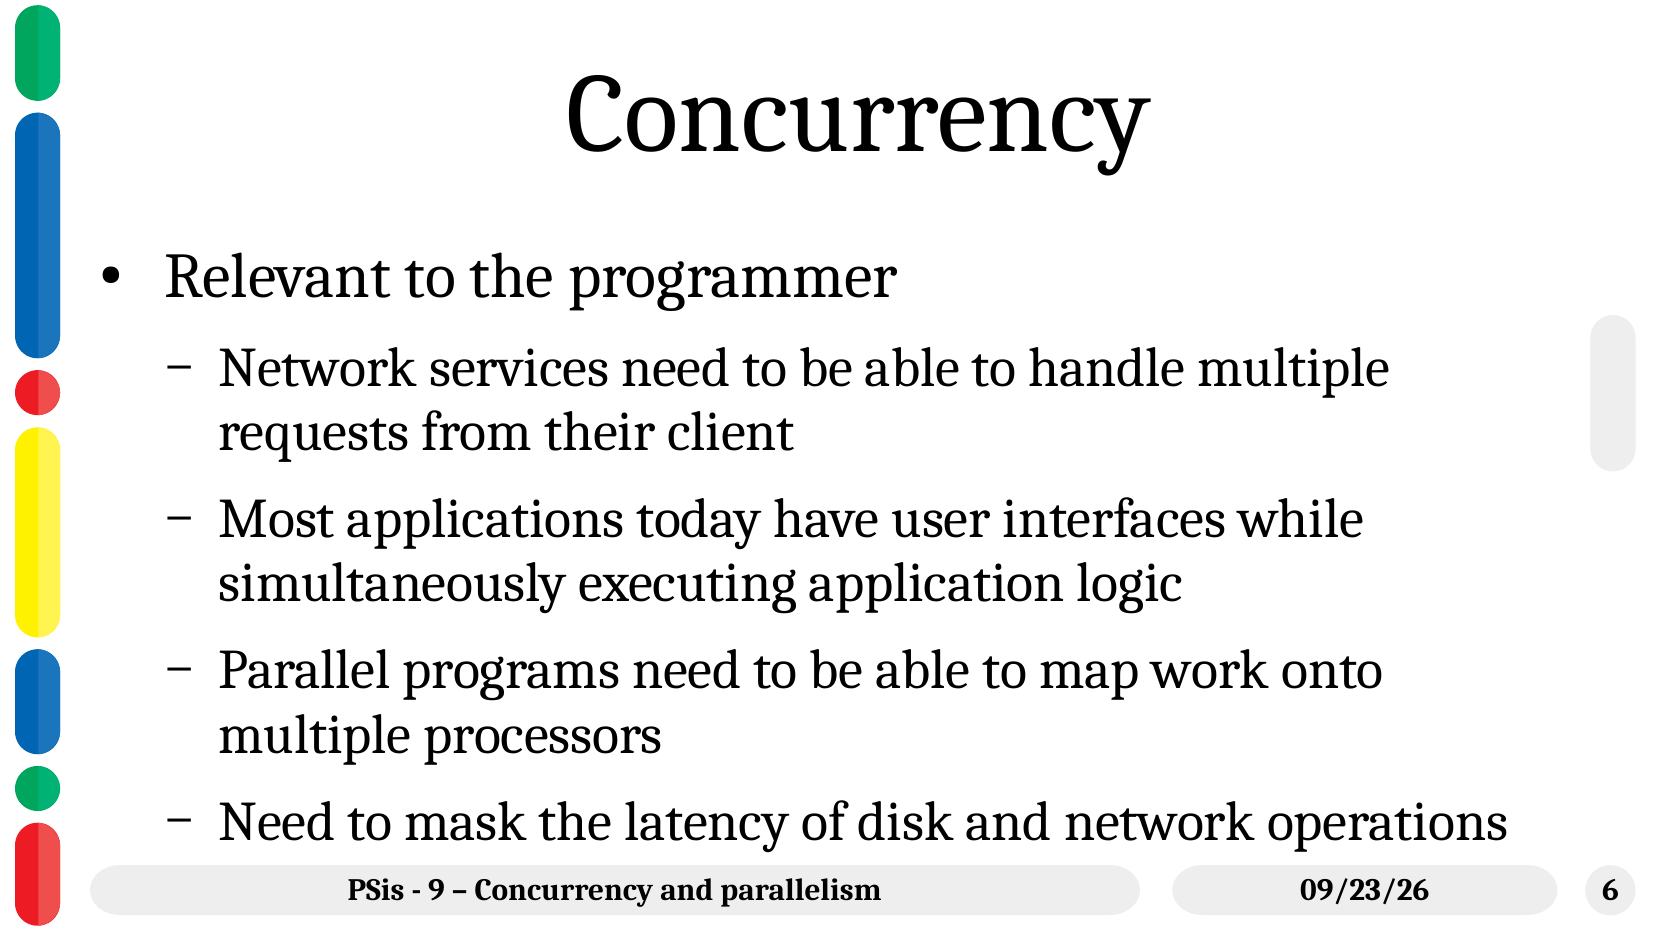

# Concurrency
 Relevant to the programmer
Network services need to be able to handle multiple requests from their client
Most applications today have user interfaces while simultaneously executing application logic
Parallel programs need to be able to map work onto multiple processors
Need to mask the latency of disk and network operations
PSis - 9 – Concurrency and parallelism
6